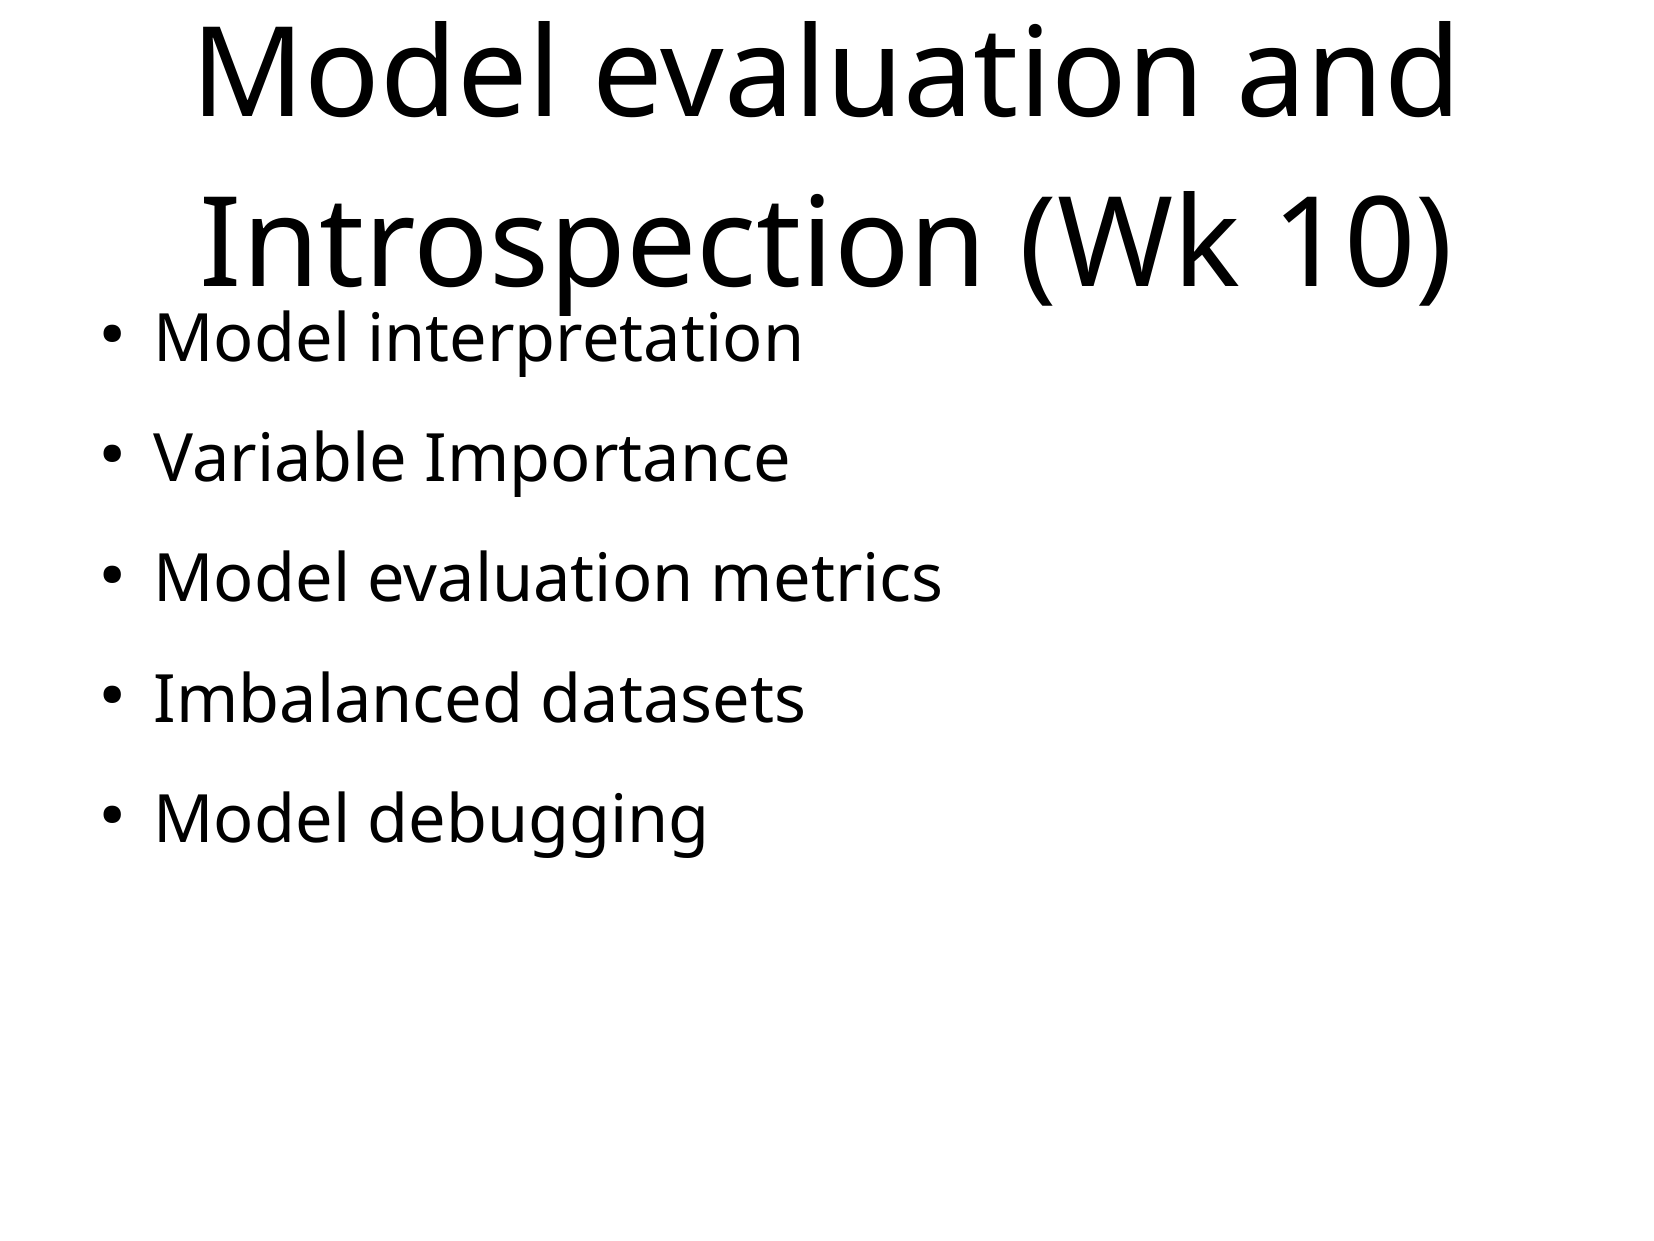

# Model evaluation and Introspection (Wk 10)
Model interpretation
Variable Importance
Model evaluation metrics
Imbalanced datasets
Model debugging